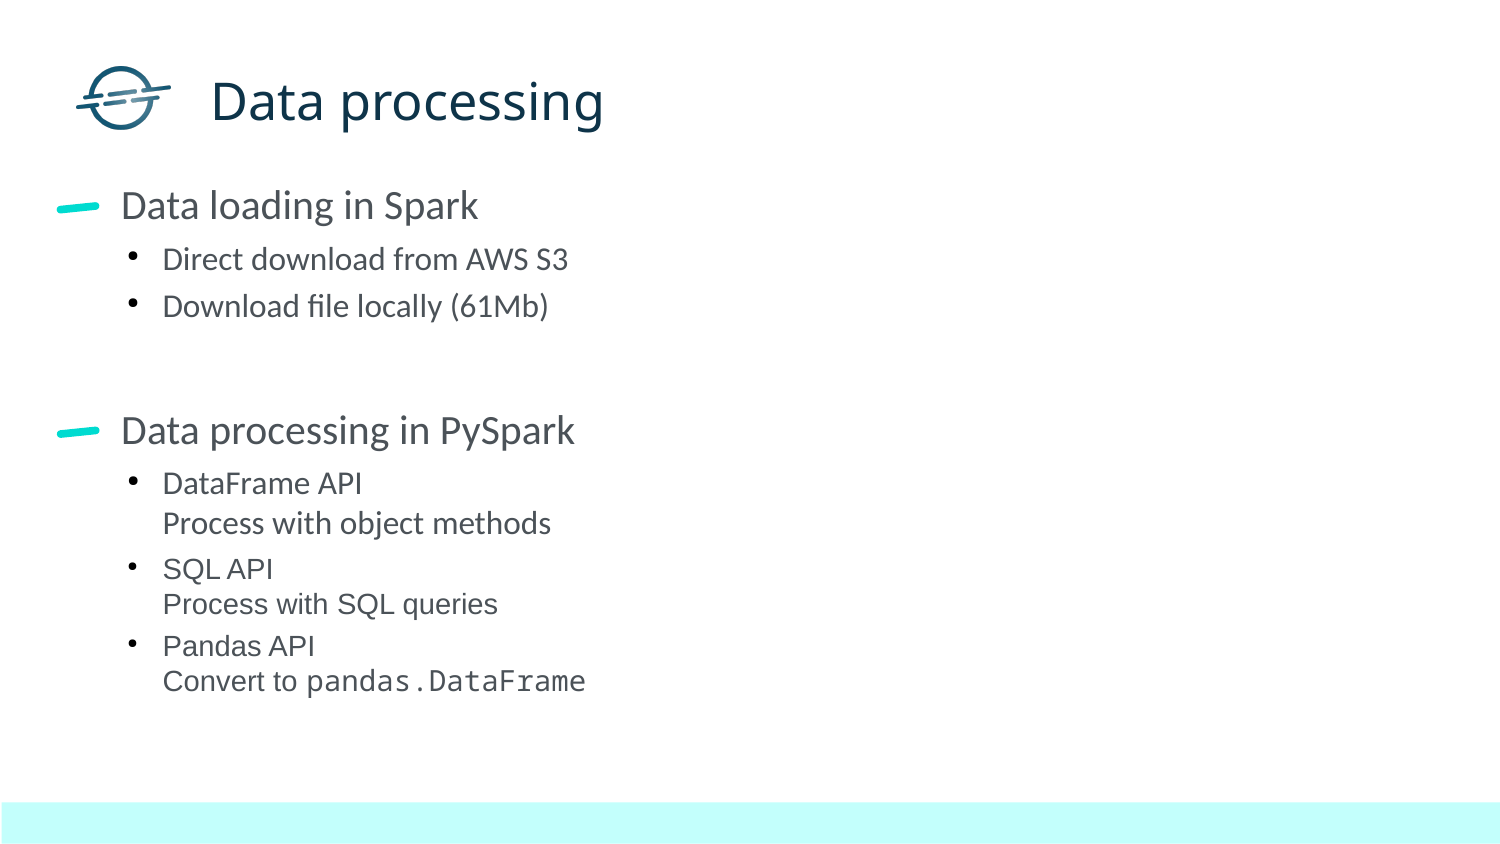

# Data processing
Data loading in Spark
Direct download from AWS S3
Download file locally (61Mb)
Data processing in PySpark
DataFrame API
Process with object methods
SQL API
Process with SQL queries
Pandas API
Convert to pandas.DataFrame